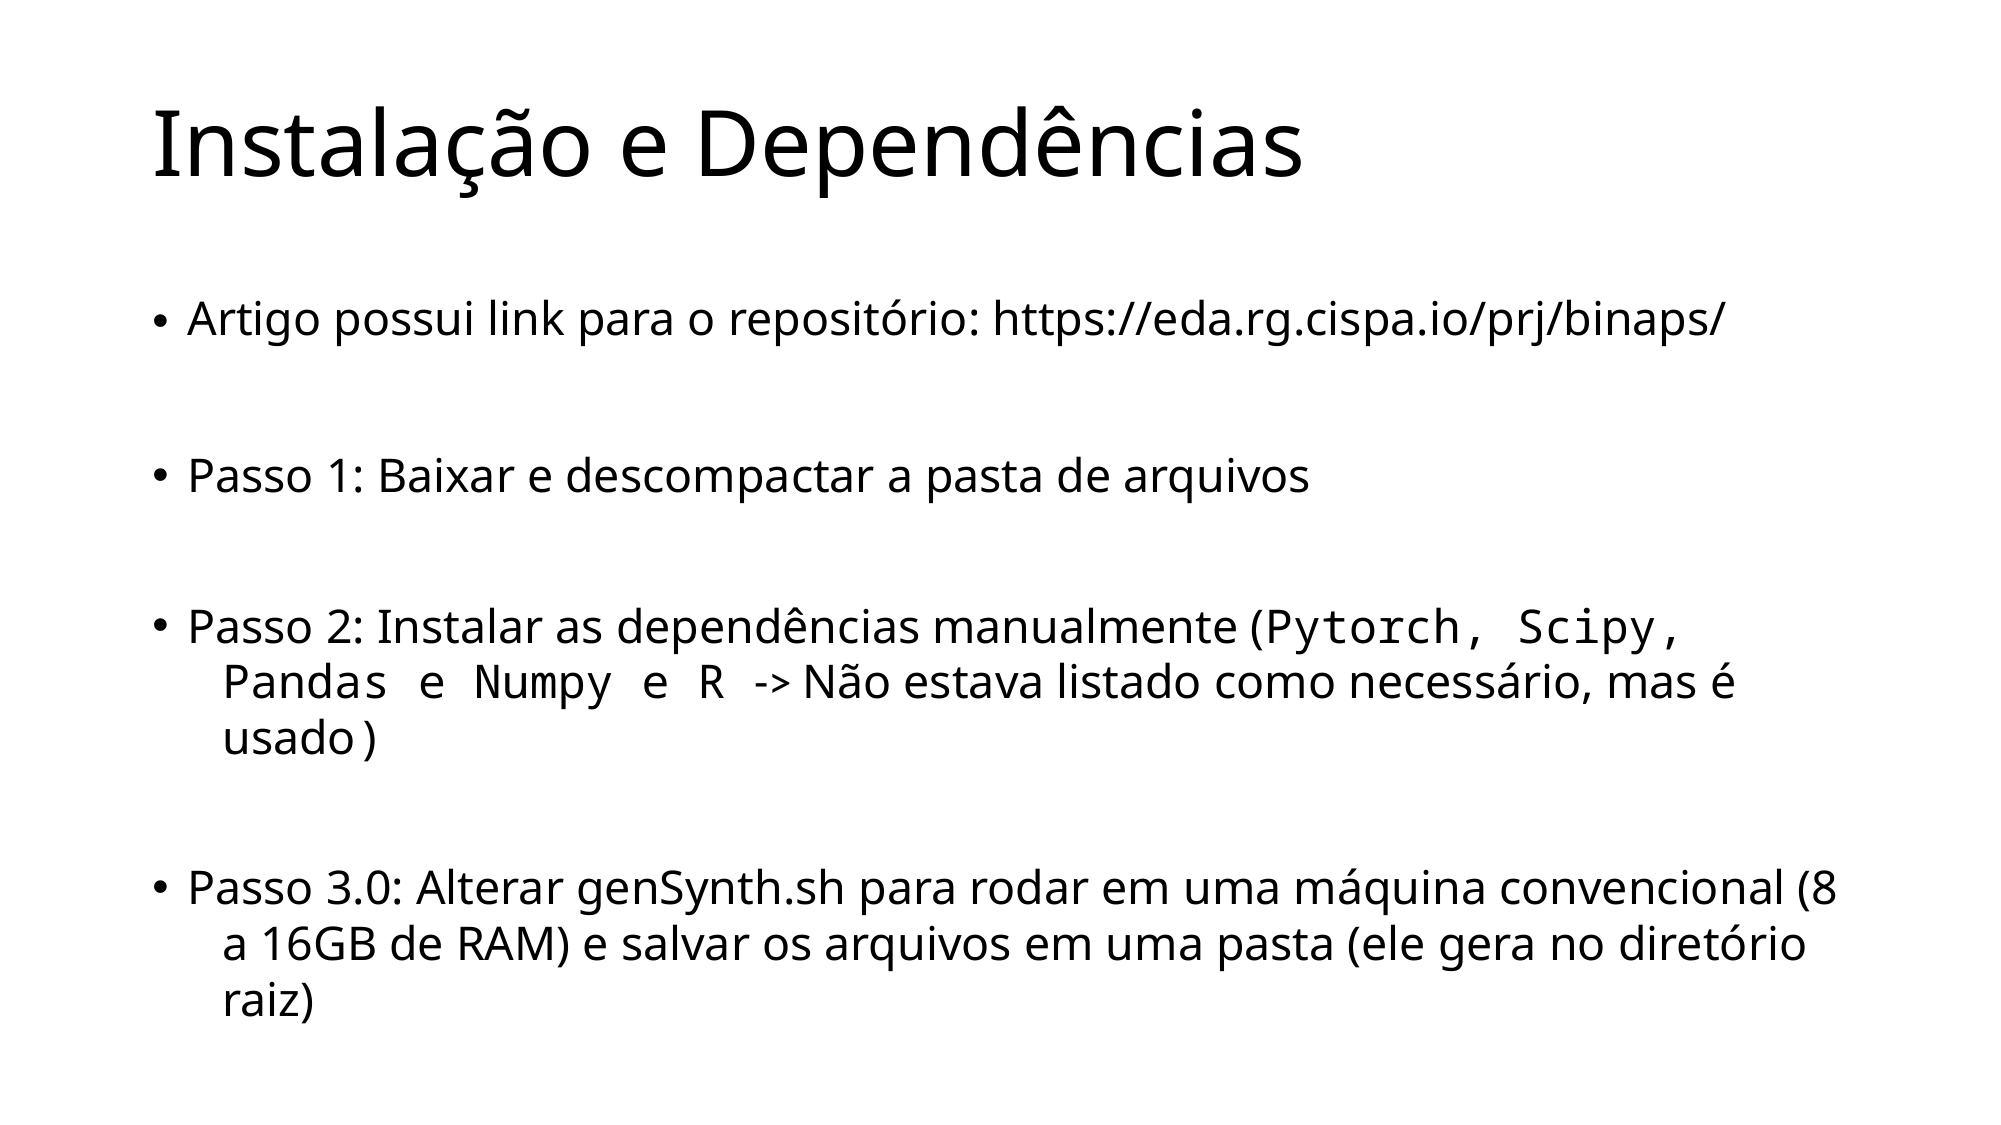

# Instalação e Dependências
Artigo possui link para o repositório: https://eda.rg.cispa.io/prj/binaps/
Passo 1: Baixar e descompactar a pasta de arquivos
Passo 2: Instalar as dependências manualmente (Pytorch, Scipy, Pandas e Numpy e R -> Não estava listado como necessário, mas é usado)
Passo 3.0: Alterar genSynth.sh para rodar em uma máquina convencional (8 a 16GB de RAM) e salvar os arquivos em uma pasta (ele gera no diretório raiz)